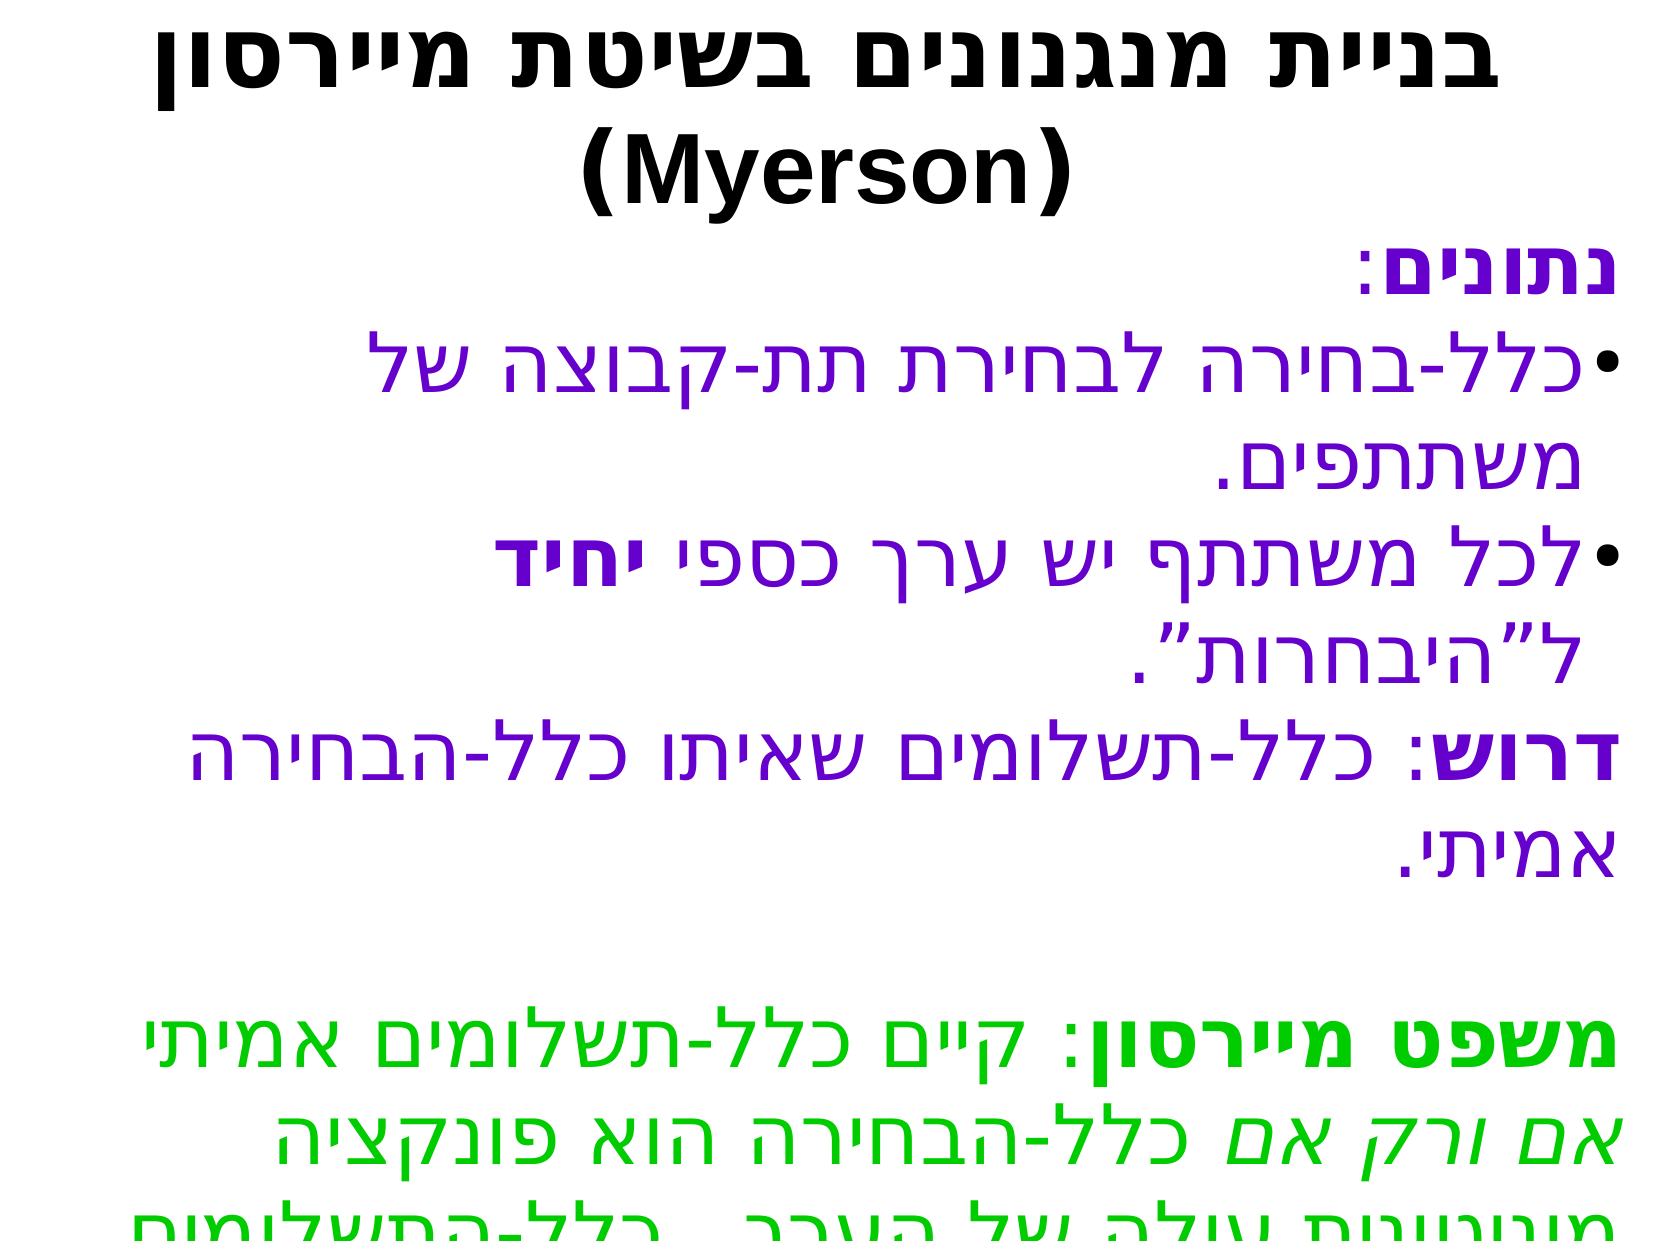

# בניית מנגנונים בשיטת מיירסון (Myerson)
נתונים:
כלל-בחירה לבחירת תת-קבוצה של משתתפים.
לכל משתתף יש ערך כספי יחיד ל”היבחרות”.
דרוש: כלל-תשלומים שאיתו כלל-הבחירה אמיתי.
משפט מיירסון: קיים כלל-תשלומים אמיתי
אם ורק אם כלל-הבחירה הוא פונקציה מונוטונית עולה של הערך. כלל-התשלומים הזה הוא יחיד.